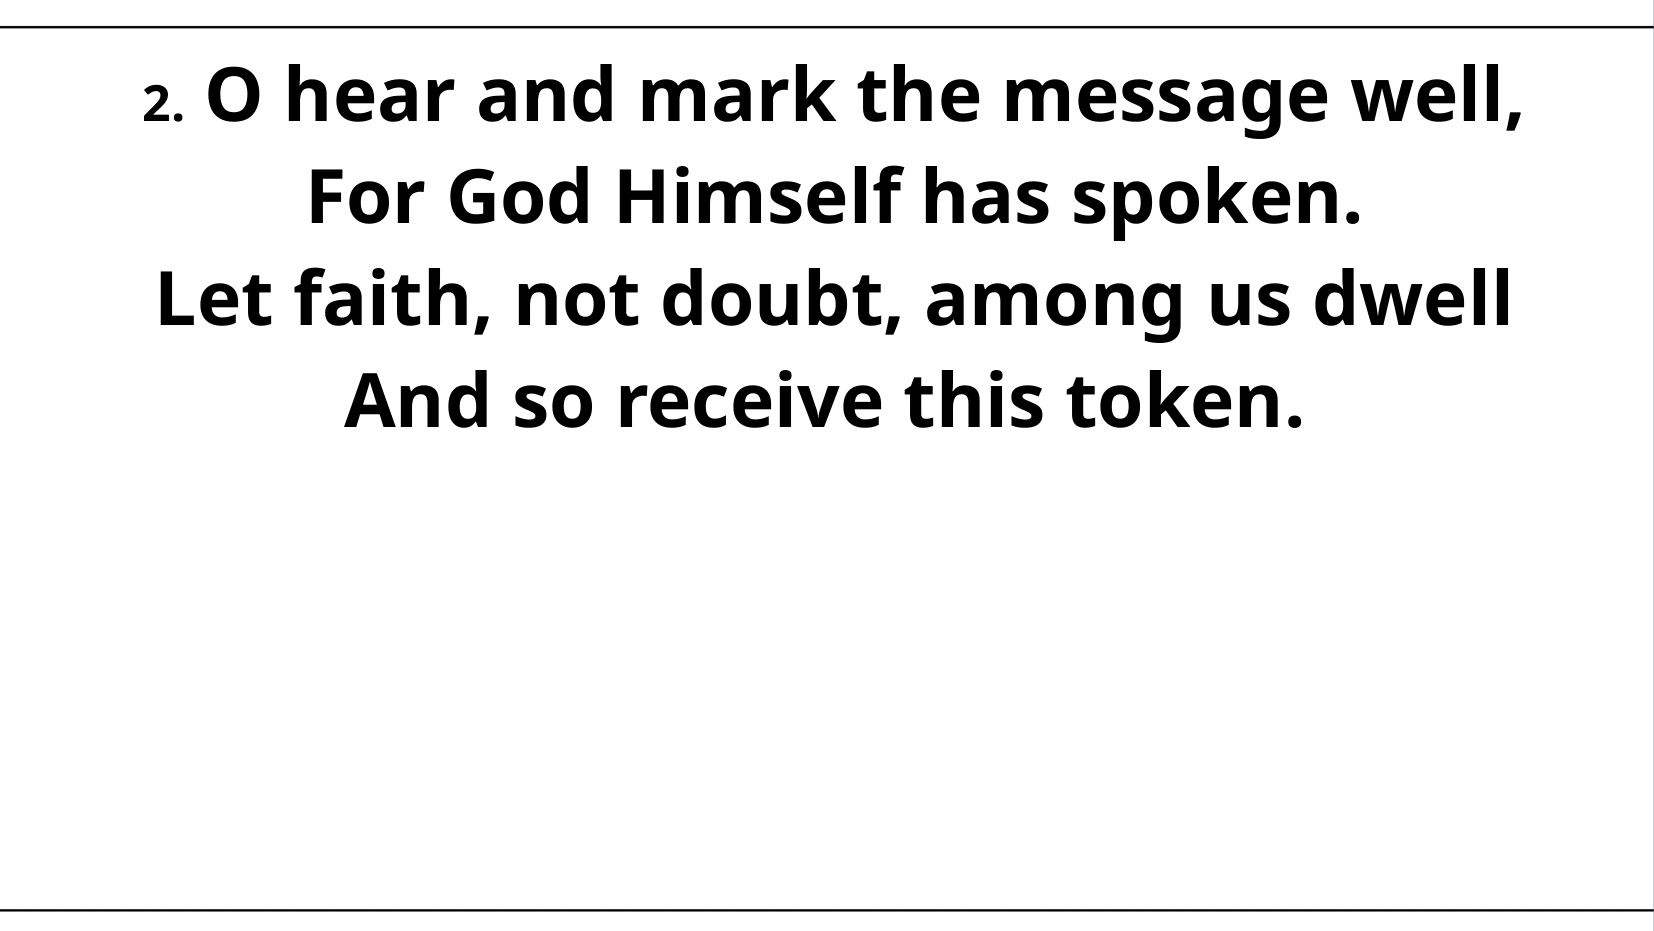

2. O hear and mark the message well,
For God Himself has spoken.
Let faith, not doubt, among us dwell
And so receive this token.